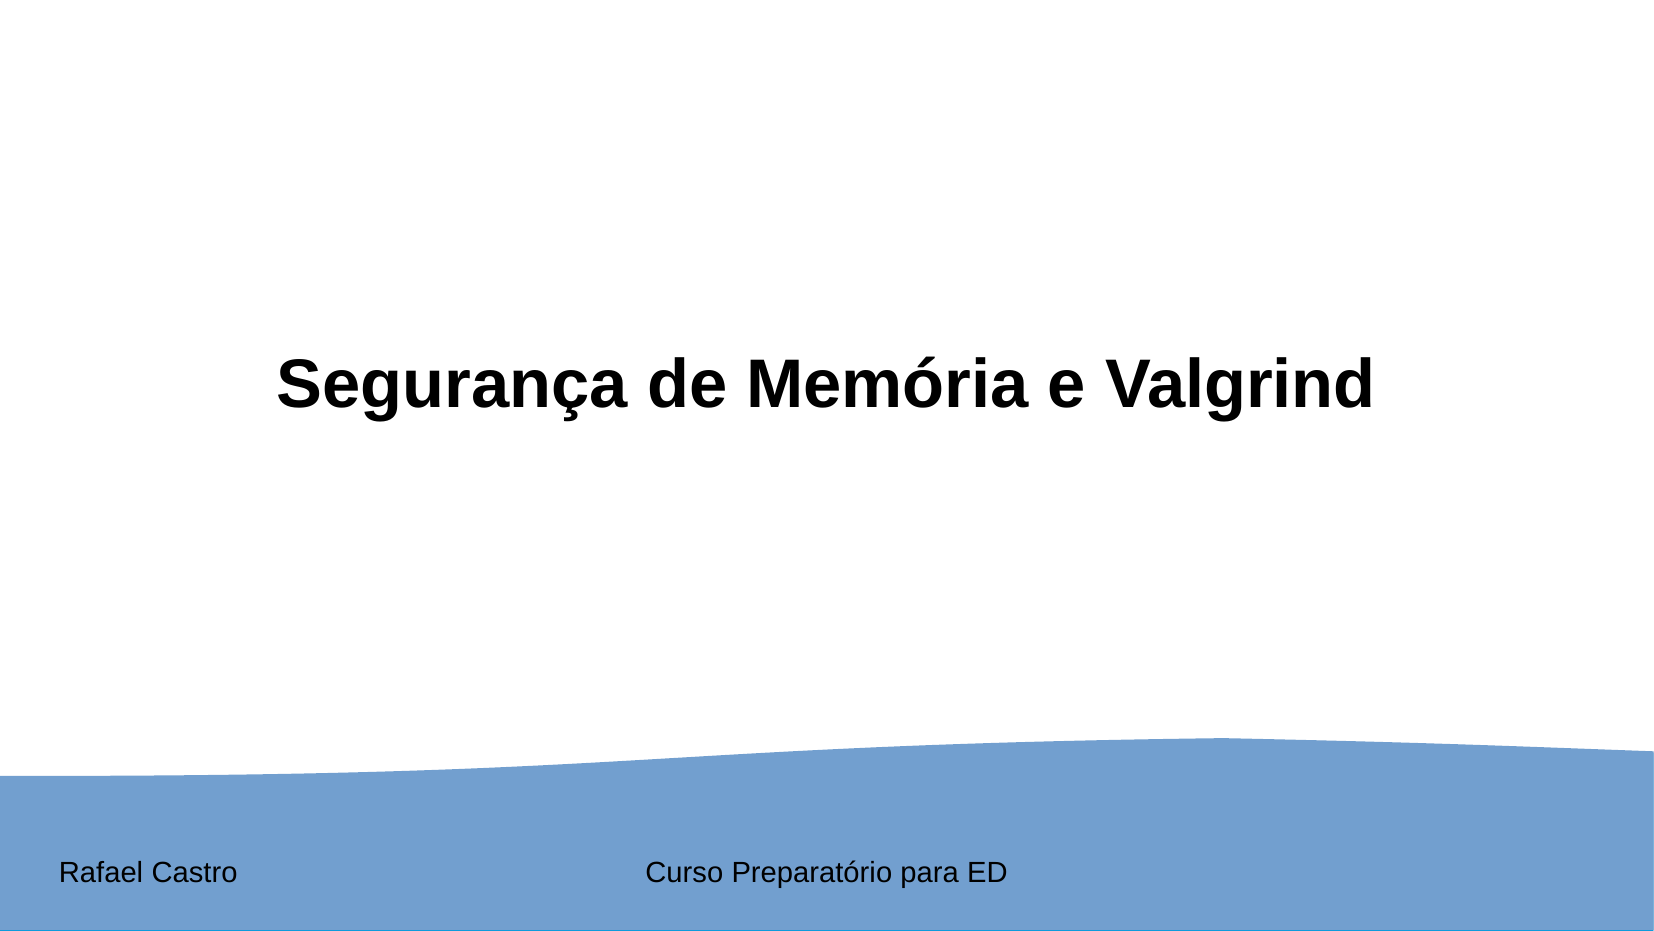

# Segurança de Memória e Valgrind
Curso Preparatório para ED